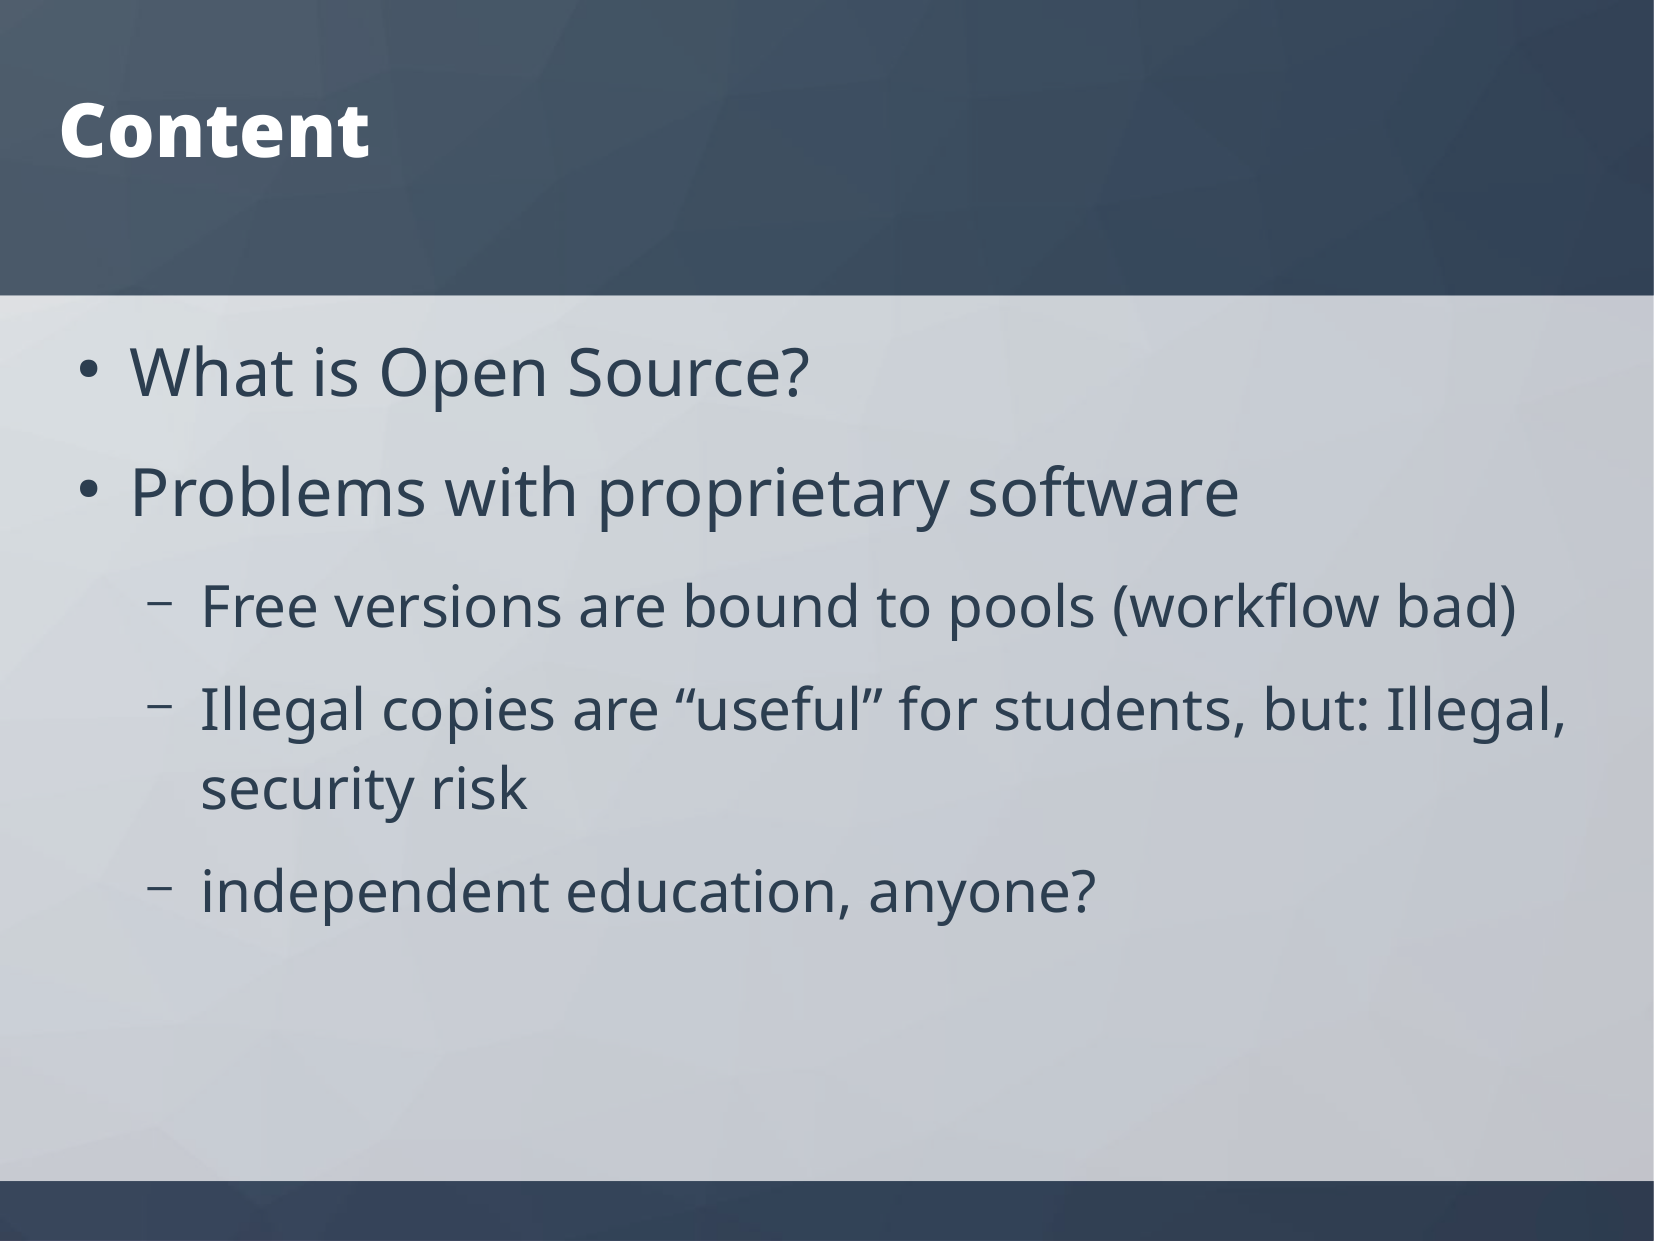

# Content
What is Open Source?
Problems with proprietary software
Free versions are bound to pools (workflow bad)
Illegal copies are “useful” for students, but: Illegal, security risk
independent education, anyone?